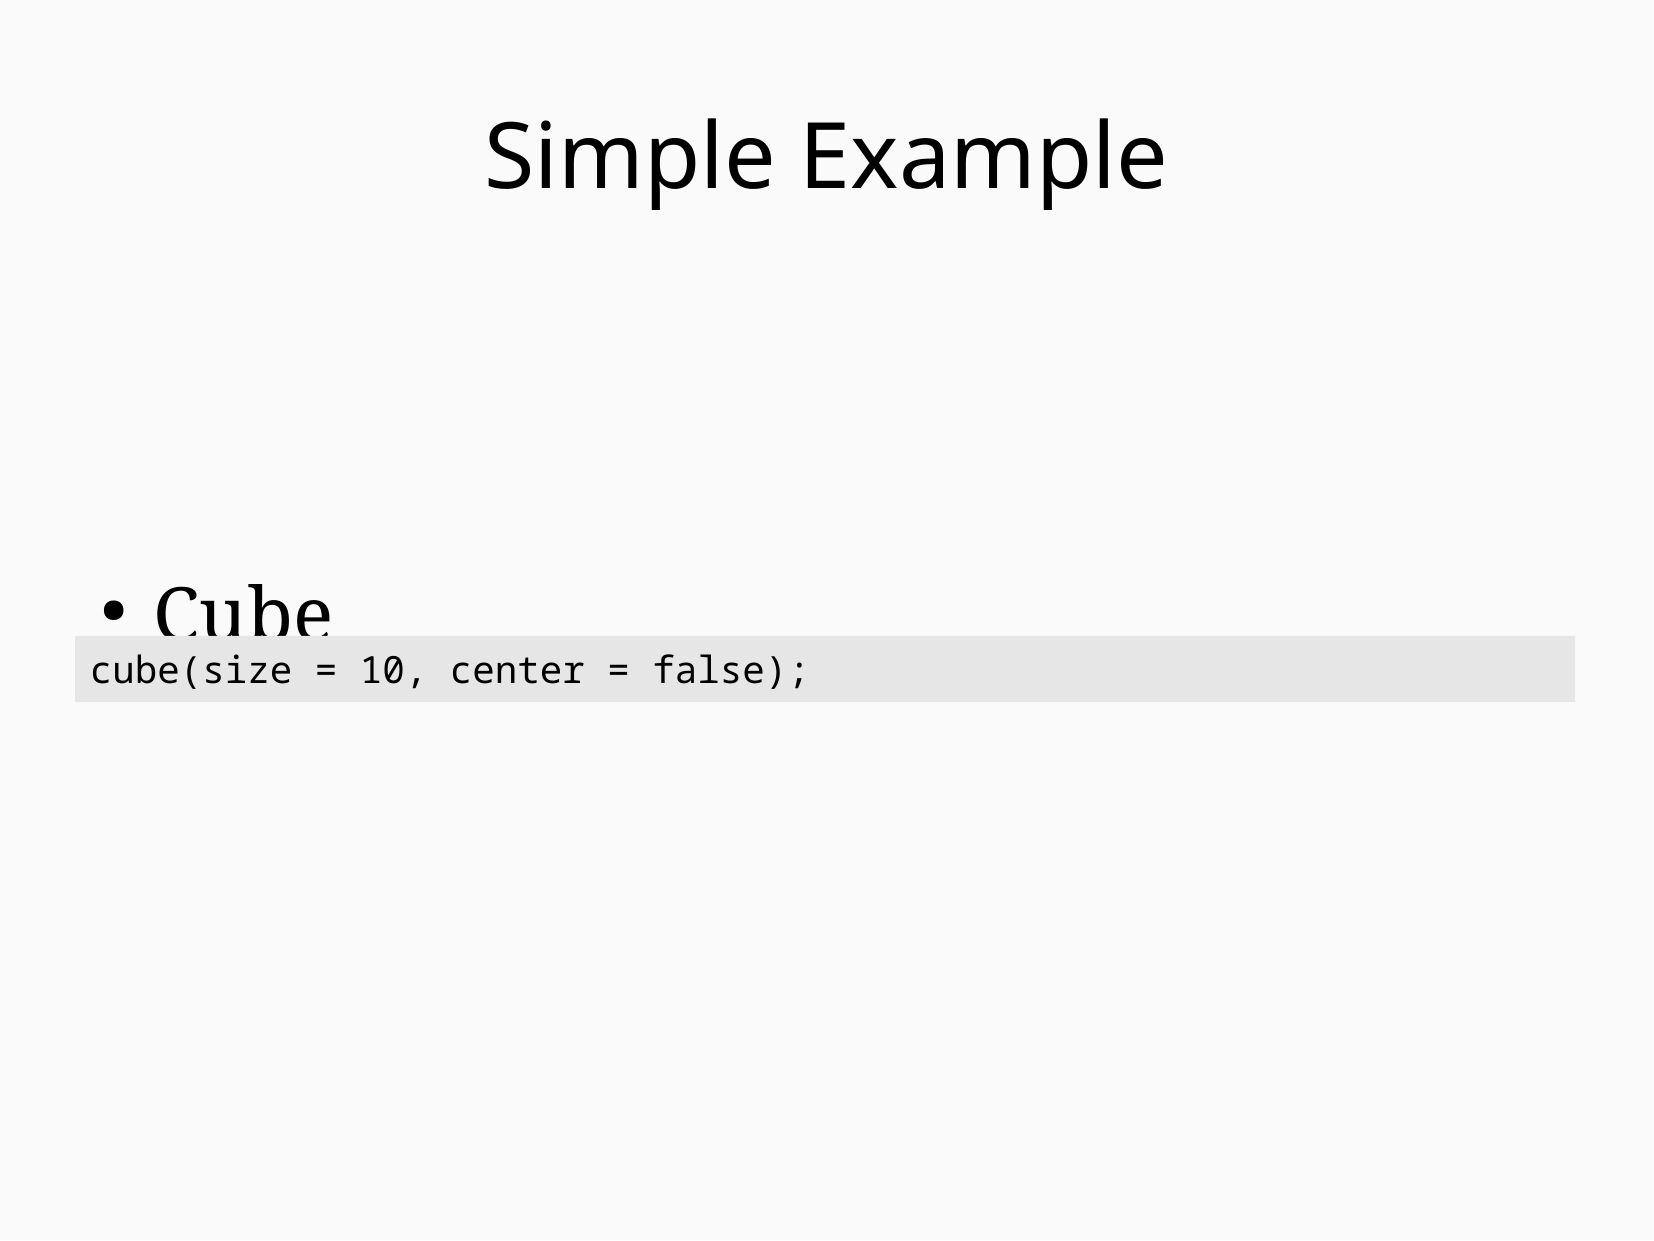

# Simple Example
Cube
cube(size = 10, center = false);